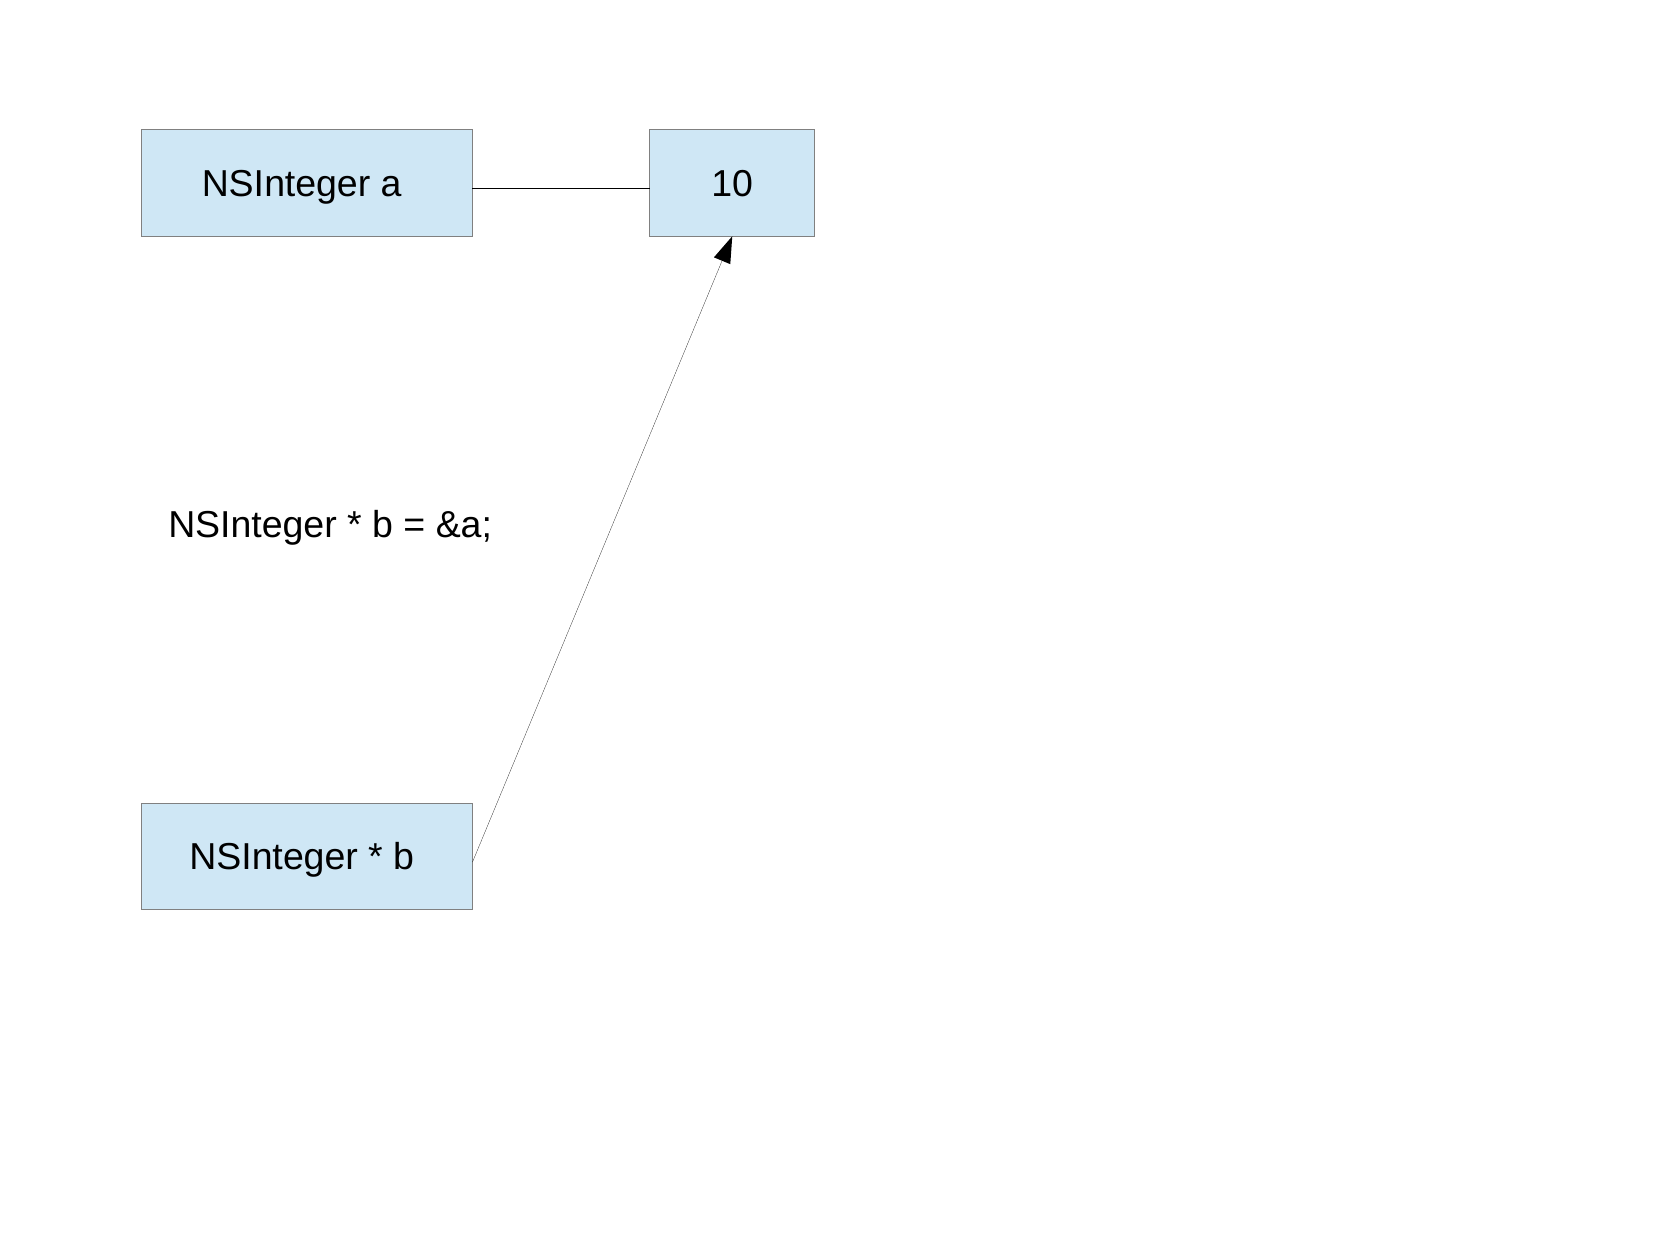

NSInteger a
10
NSInteger * b = &a;
NSInteger * b